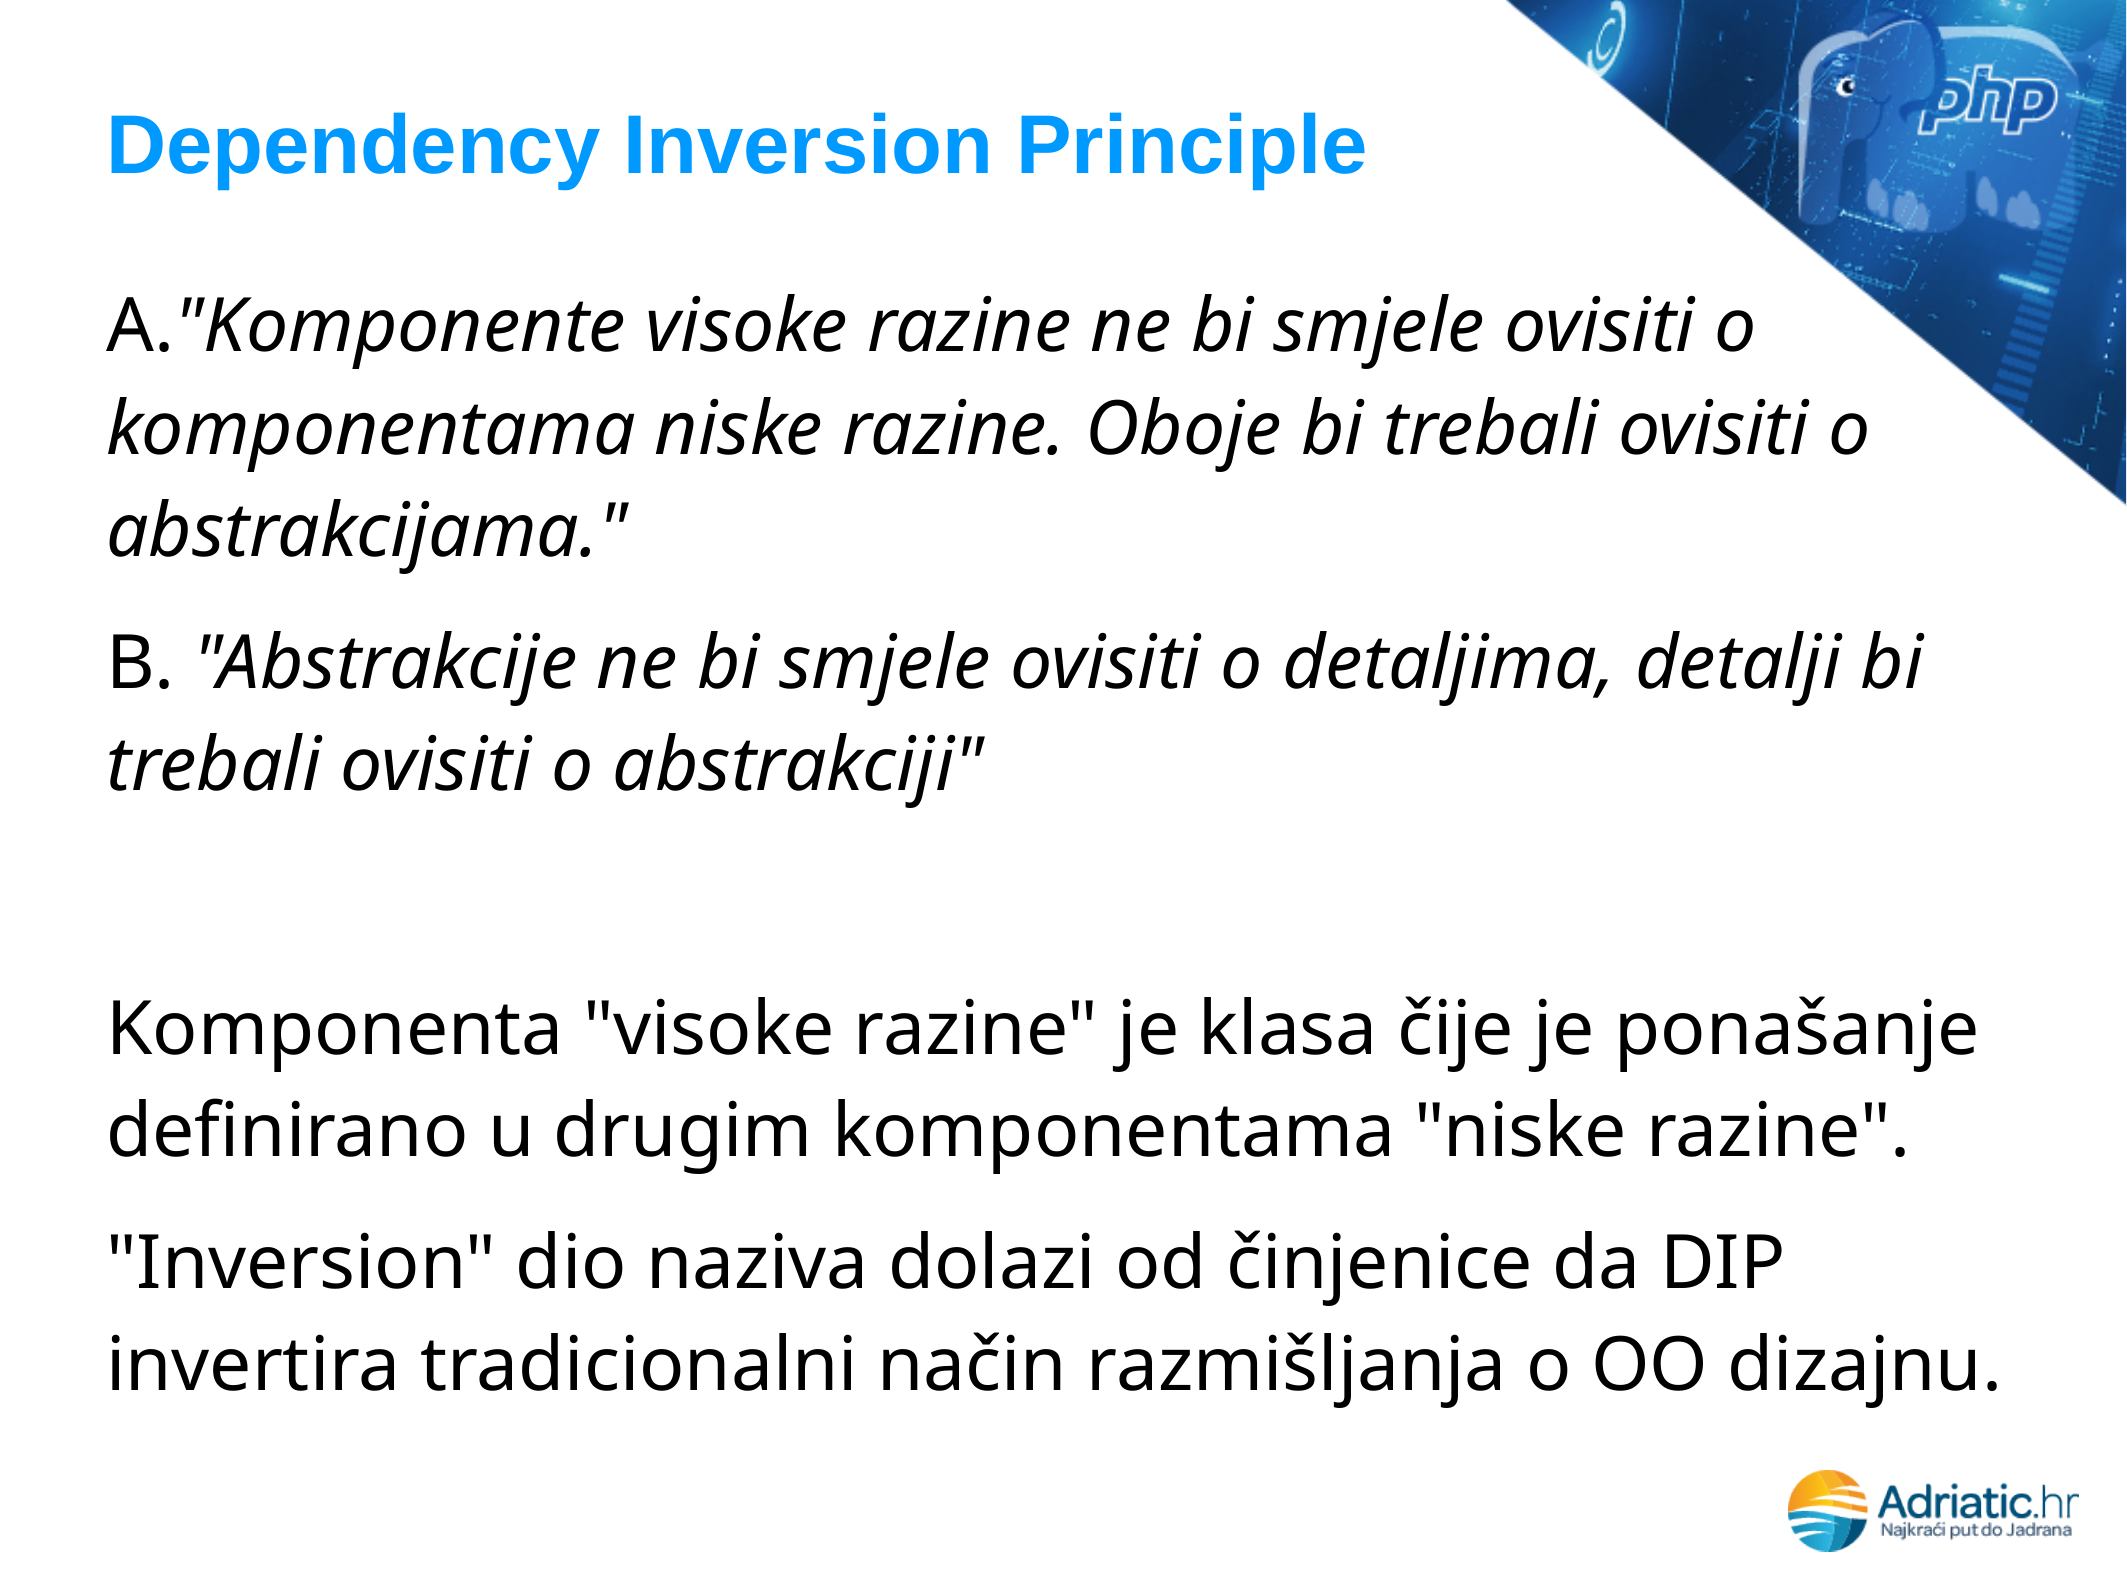

# Dependency Inversion Principle
A."Komponente visoke razine ne bi smjele ovisiti o komponentama niske razine. Oboje bi trebali ovisiti o abstrakcijama."
B. "Abstrakcije ne bi smjele ovisiti o detaljima, detalji bi trebali ovisiti o abstrakciji"
Komponenta "visoke razine" je klasa čije je ponašanje definirano u drugim komponentama "niske razine".
"Inversion" dio naziva dolazi od činjenice da DIP invertira tradicionalni način razmišljanja o OO dizajnu.